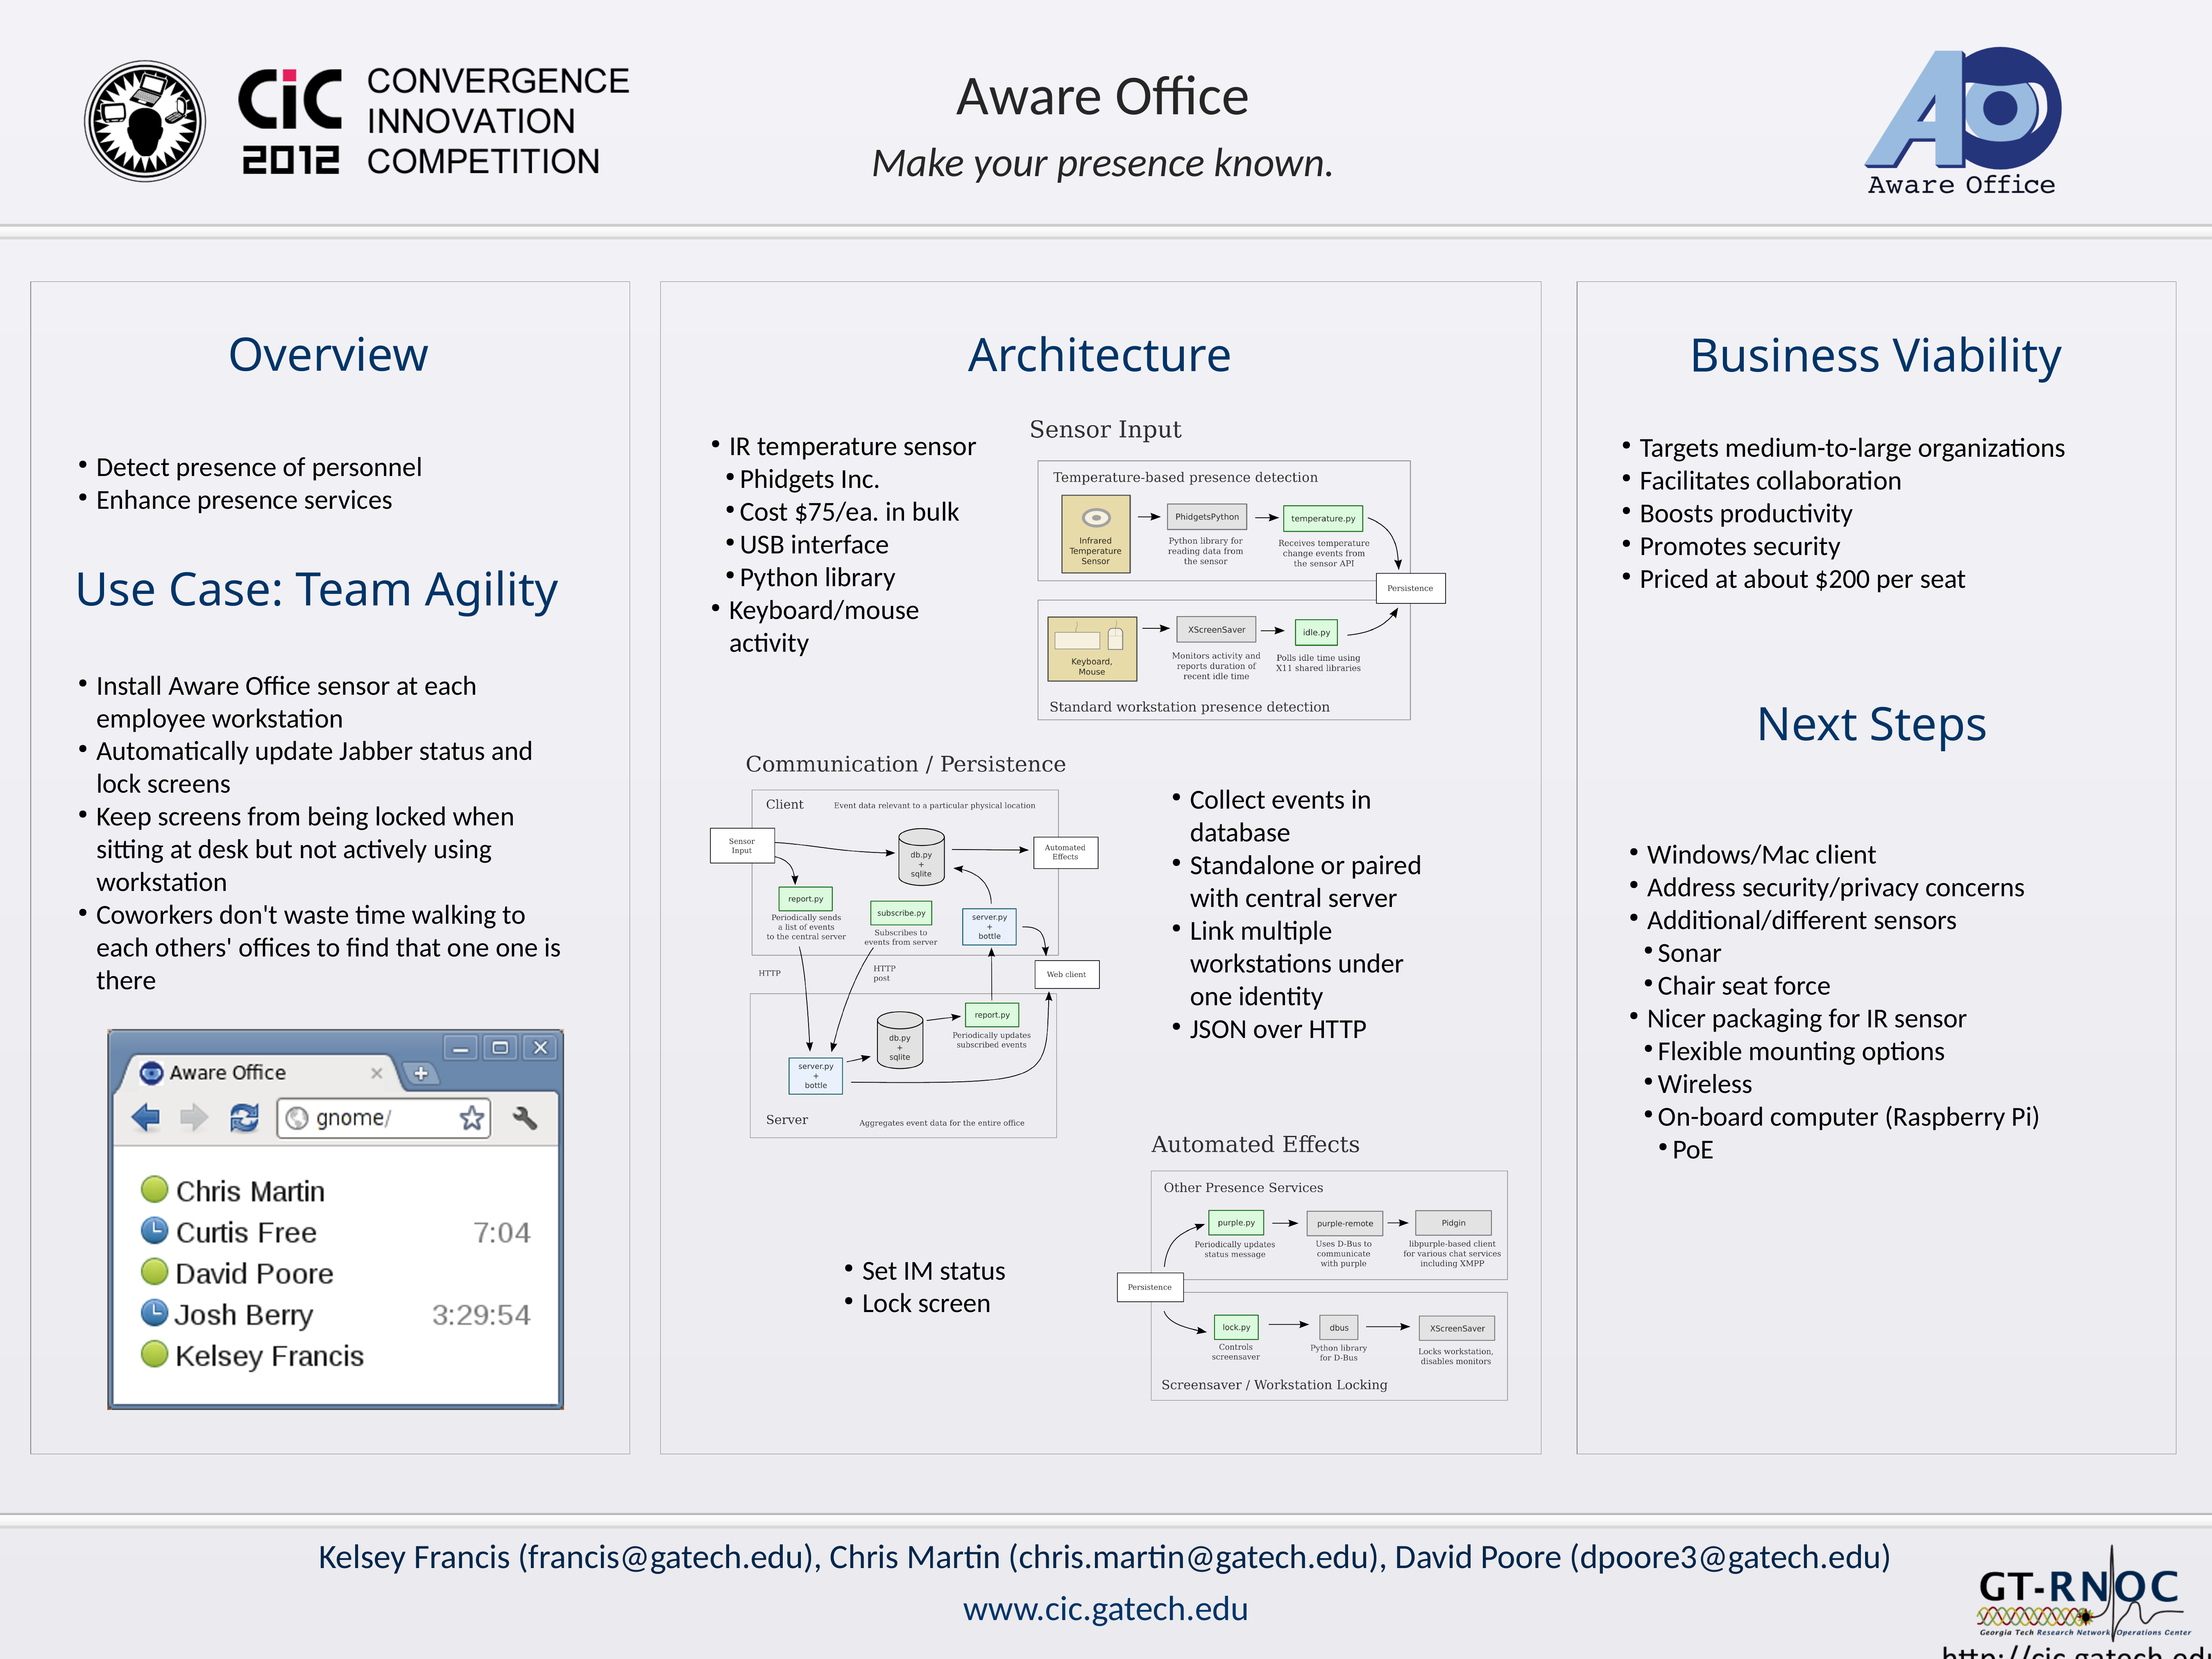

Aware Office
Make your presence known.
Targets medium-to-large organizations
Facilitates collaboration
Boosts productivity
Promotes security
Priced at about $200 per seat
Overview
Architecture
Business Viability
IR temperature sensor
Phidgets Inc.
Cost $75/ea. in bulk
USB interface
Python library
Keyboard/mouse
activity
Detect presence of personnel
Enhance presence services
Use Case: Team Agility
Install Aware Office sensor at each employee workstation
Automatically update Jabber status and lock screens
Keep screens from being locked when sitting at desk but not actively using workstation
Coworkers don't waste time walking to each others' offices to find that one one is there
Next Steps
Collect events in database
Standalone or paired with central server
Link multiple workstations under one identity
JSON over HTTP
Windows/Mac client
Address security/privacy concerns
Additional/different sensors
Sonar
Chair seat force
Nicer packaging for IR sensor
Flexible mounting options
Wireless
On-board computer (Raspberry Pi)
PoE
Set IM status
Lock screen
Kelsey Francis (francis@gatech.edu), Chris Martin (chris.martin@gatech.edu), David Poore (dpoore3@gatech.edu)
www.cic.gatech.edu